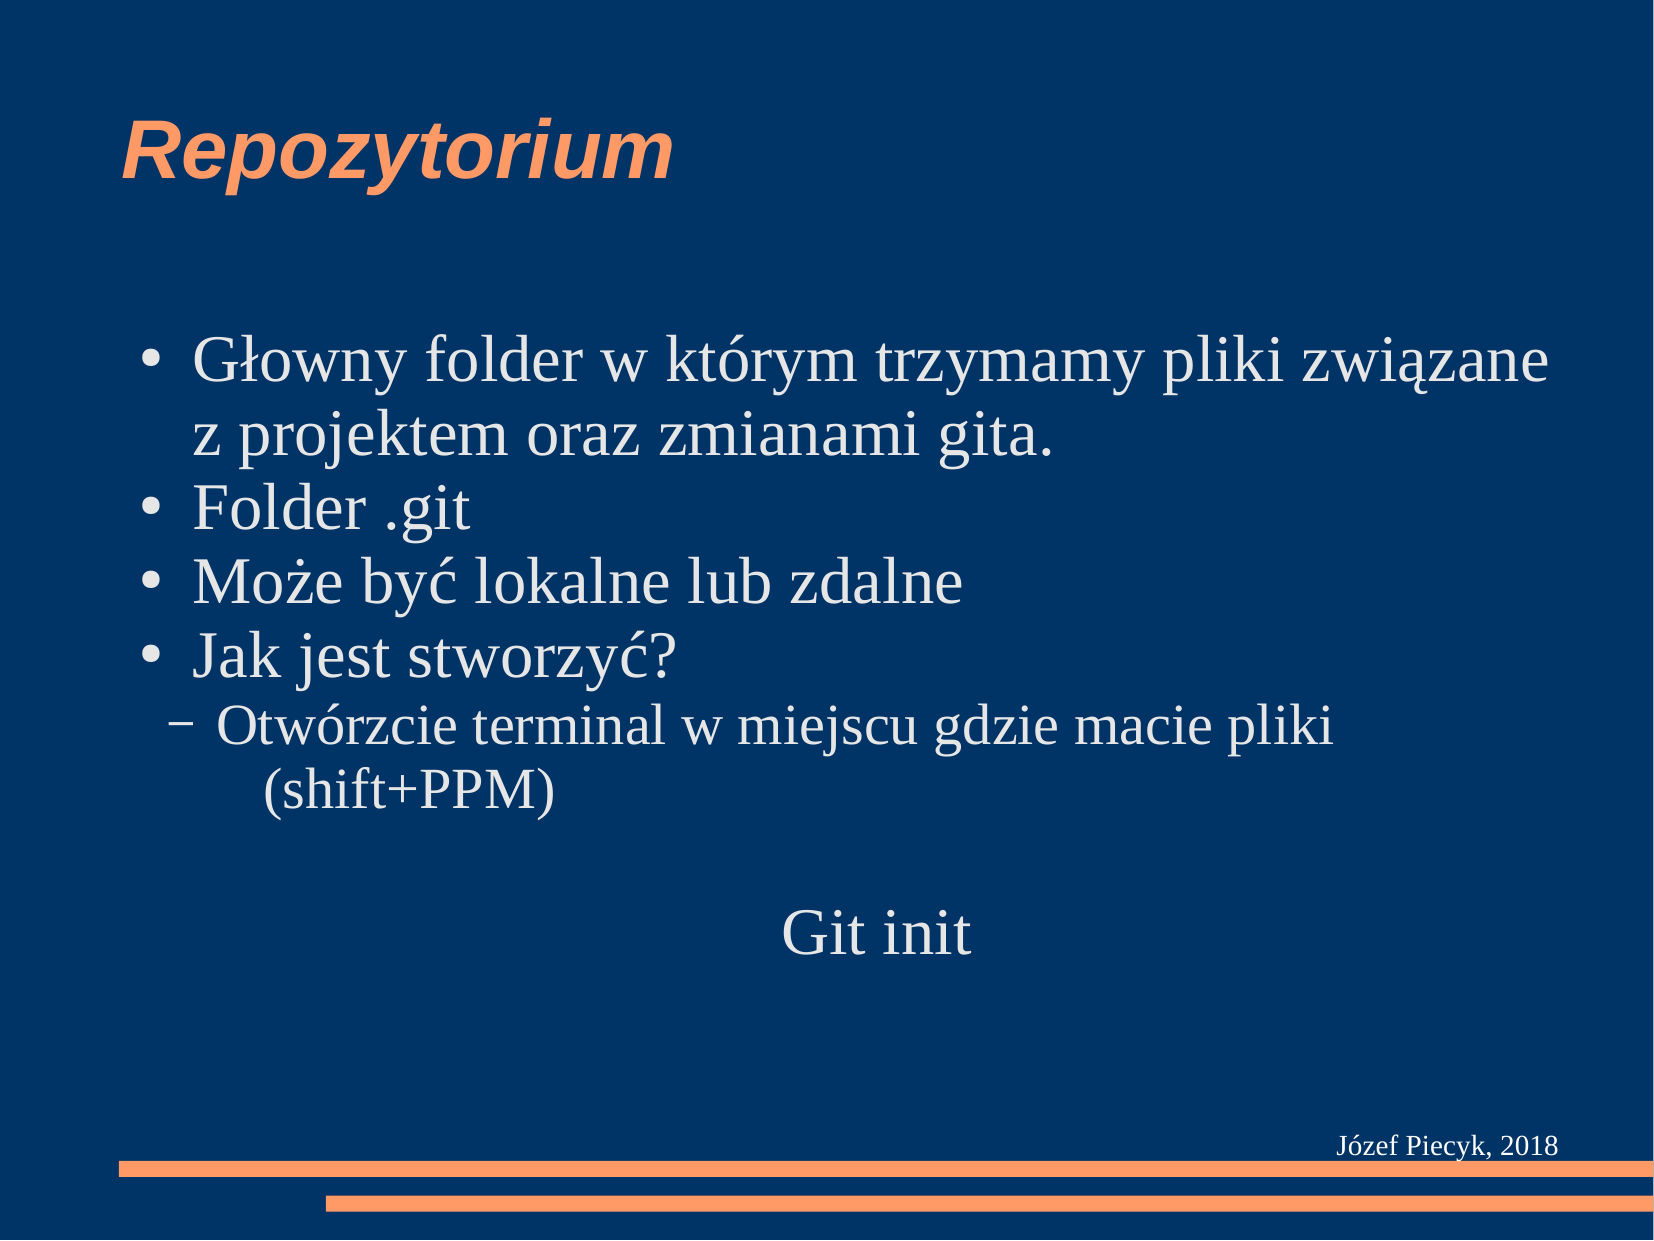

# Repozytorium
Głowny folder w którym trzymamy pliki związane z projektem oraz zmianami gita.
Folder .git
Może być lokalne lub zdalne
Jak jest stworzyć?
Otwórzcie terminal w miejscu gdzie macie pliki (shift+PPM)
Git init